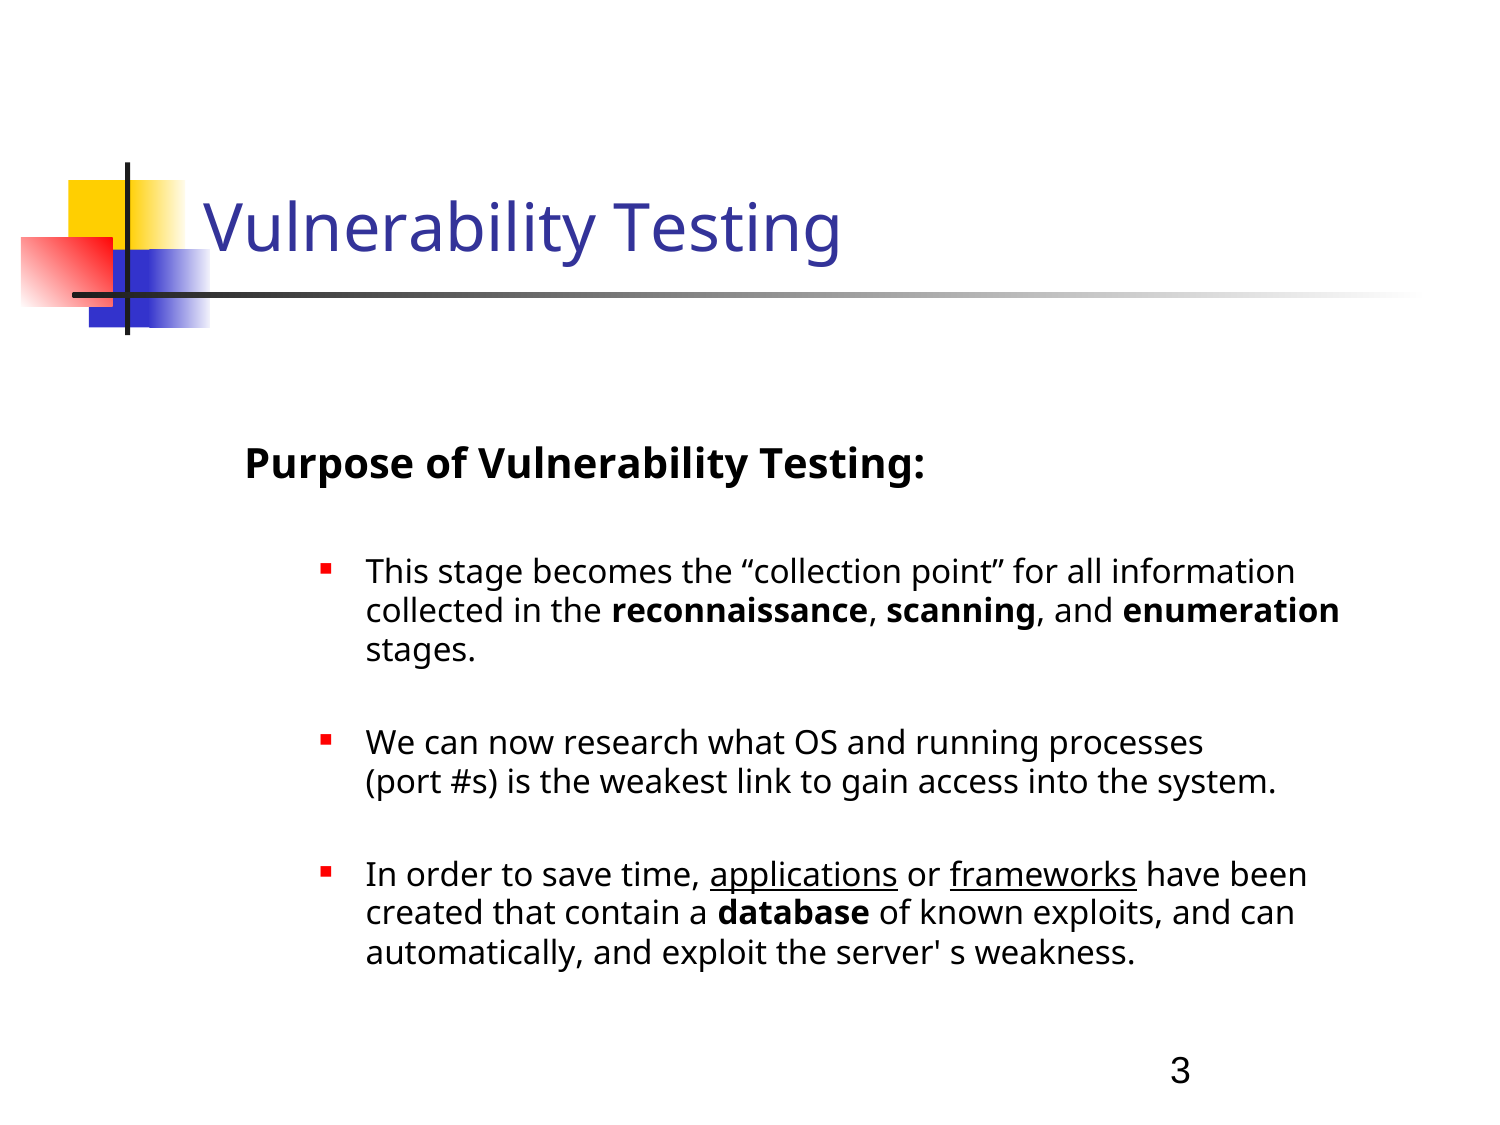

# Vulnerability Testing
Purpose of Vulnerability Testing:
This stage becomes the “collection point” for all information collected in the reconnaissance, scanning, and enumeration stages.
We can now research what OS and running processes
(port #s) is the weakest link to gain access into the system.
In order to save time, applications or frameworks have been created that contain a database of known exploits, and can automatically, and exploit the server' s weakness.
3